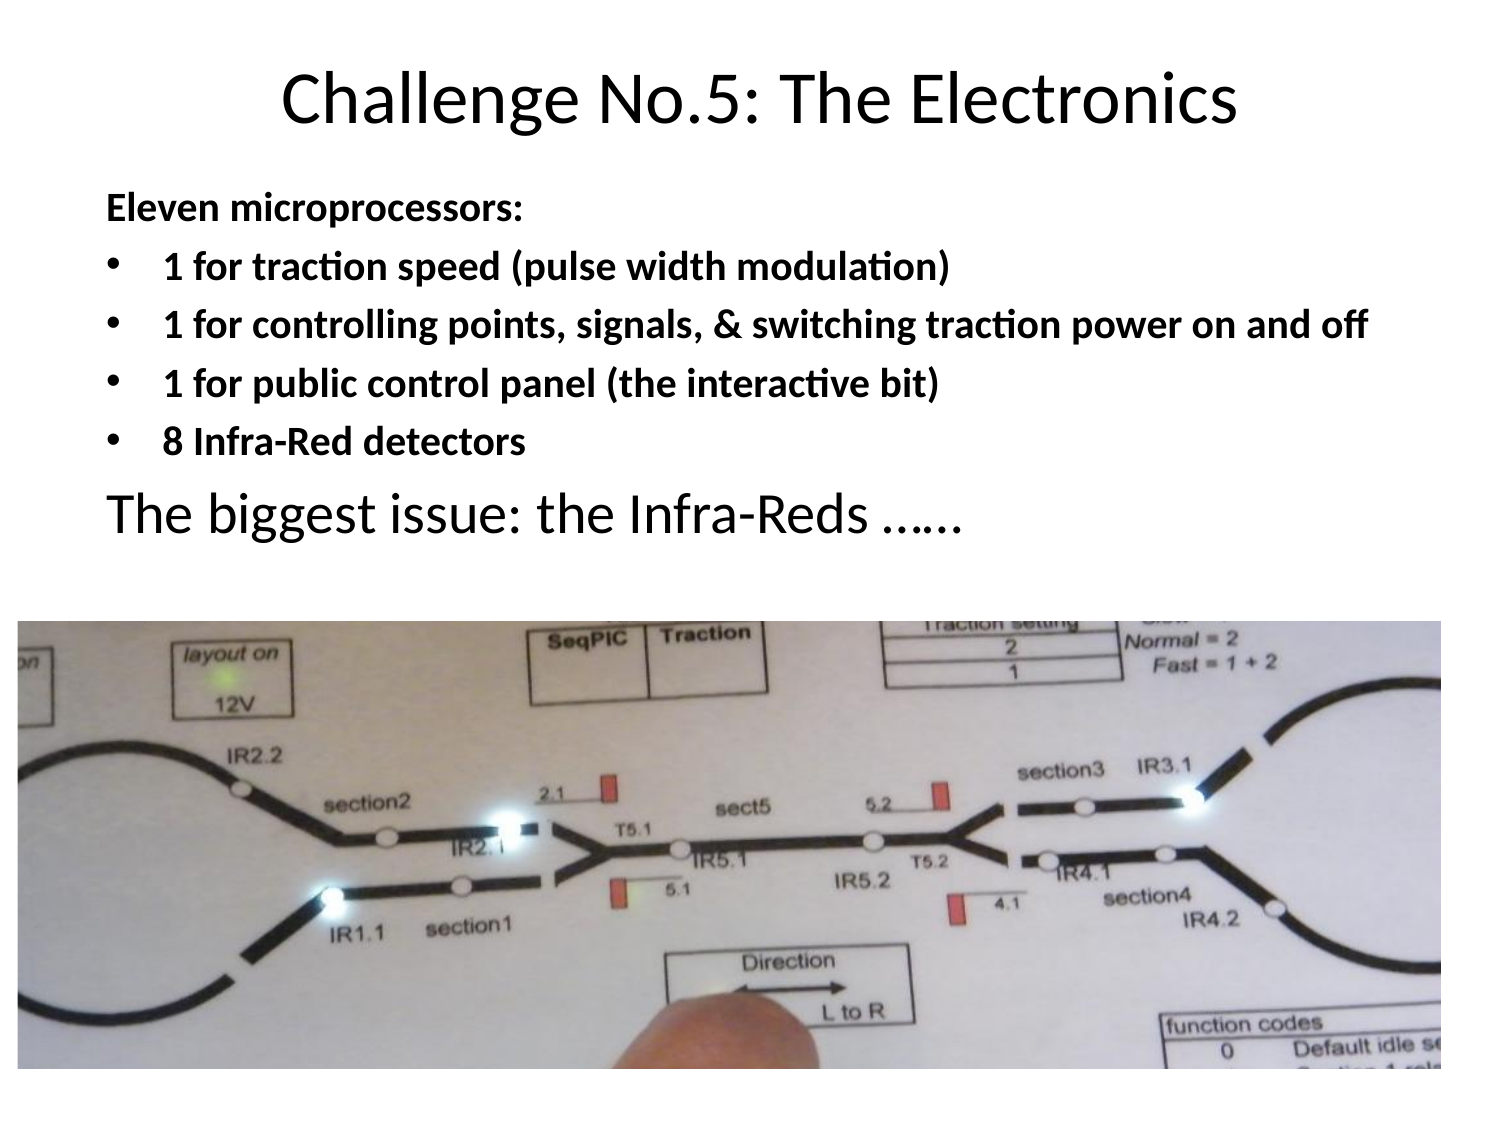

# Challenge No.5: The Electronics
Eleven microprocessors:
1 for traction speed (pulse width modulation)
1 for controlling points, signals, & switching traction power on and off
1 for public control panel (the interactive bit)
8 Infra-Red detectors
The biggest issue: the Infra-Reds ……